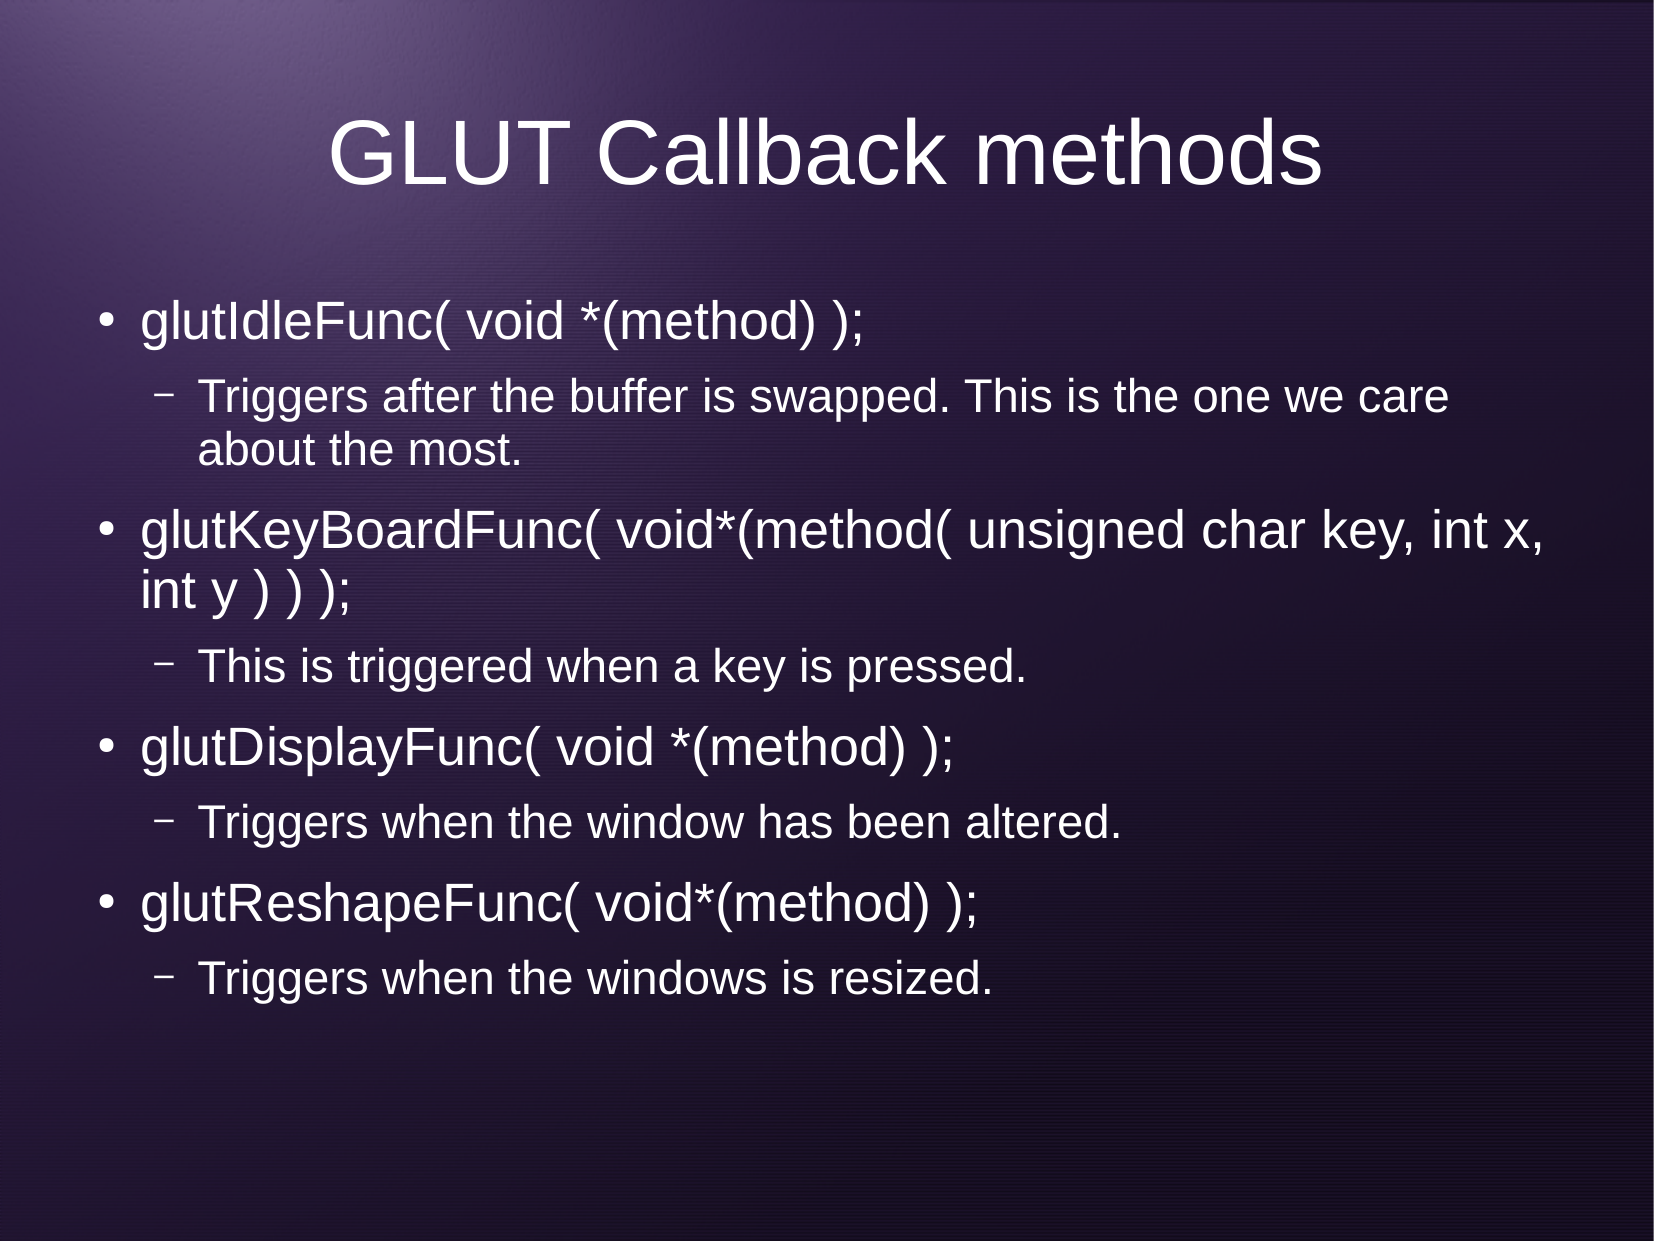

# GLUT Callback methods
glutIdleFunc( void *(method) );
Triggers after the buffer is swapped. This is the one we care about the most.
glutKeyBoardFunc( void*(method( unsigned char key, int x, int y ) ) );
This is triggered when a key is pressed.
glutDisplayFunc( void *(method) );
Triggers when the window has been altered.
glutReshapeFunc( void*(method) );
Triggers when the windows is resized.